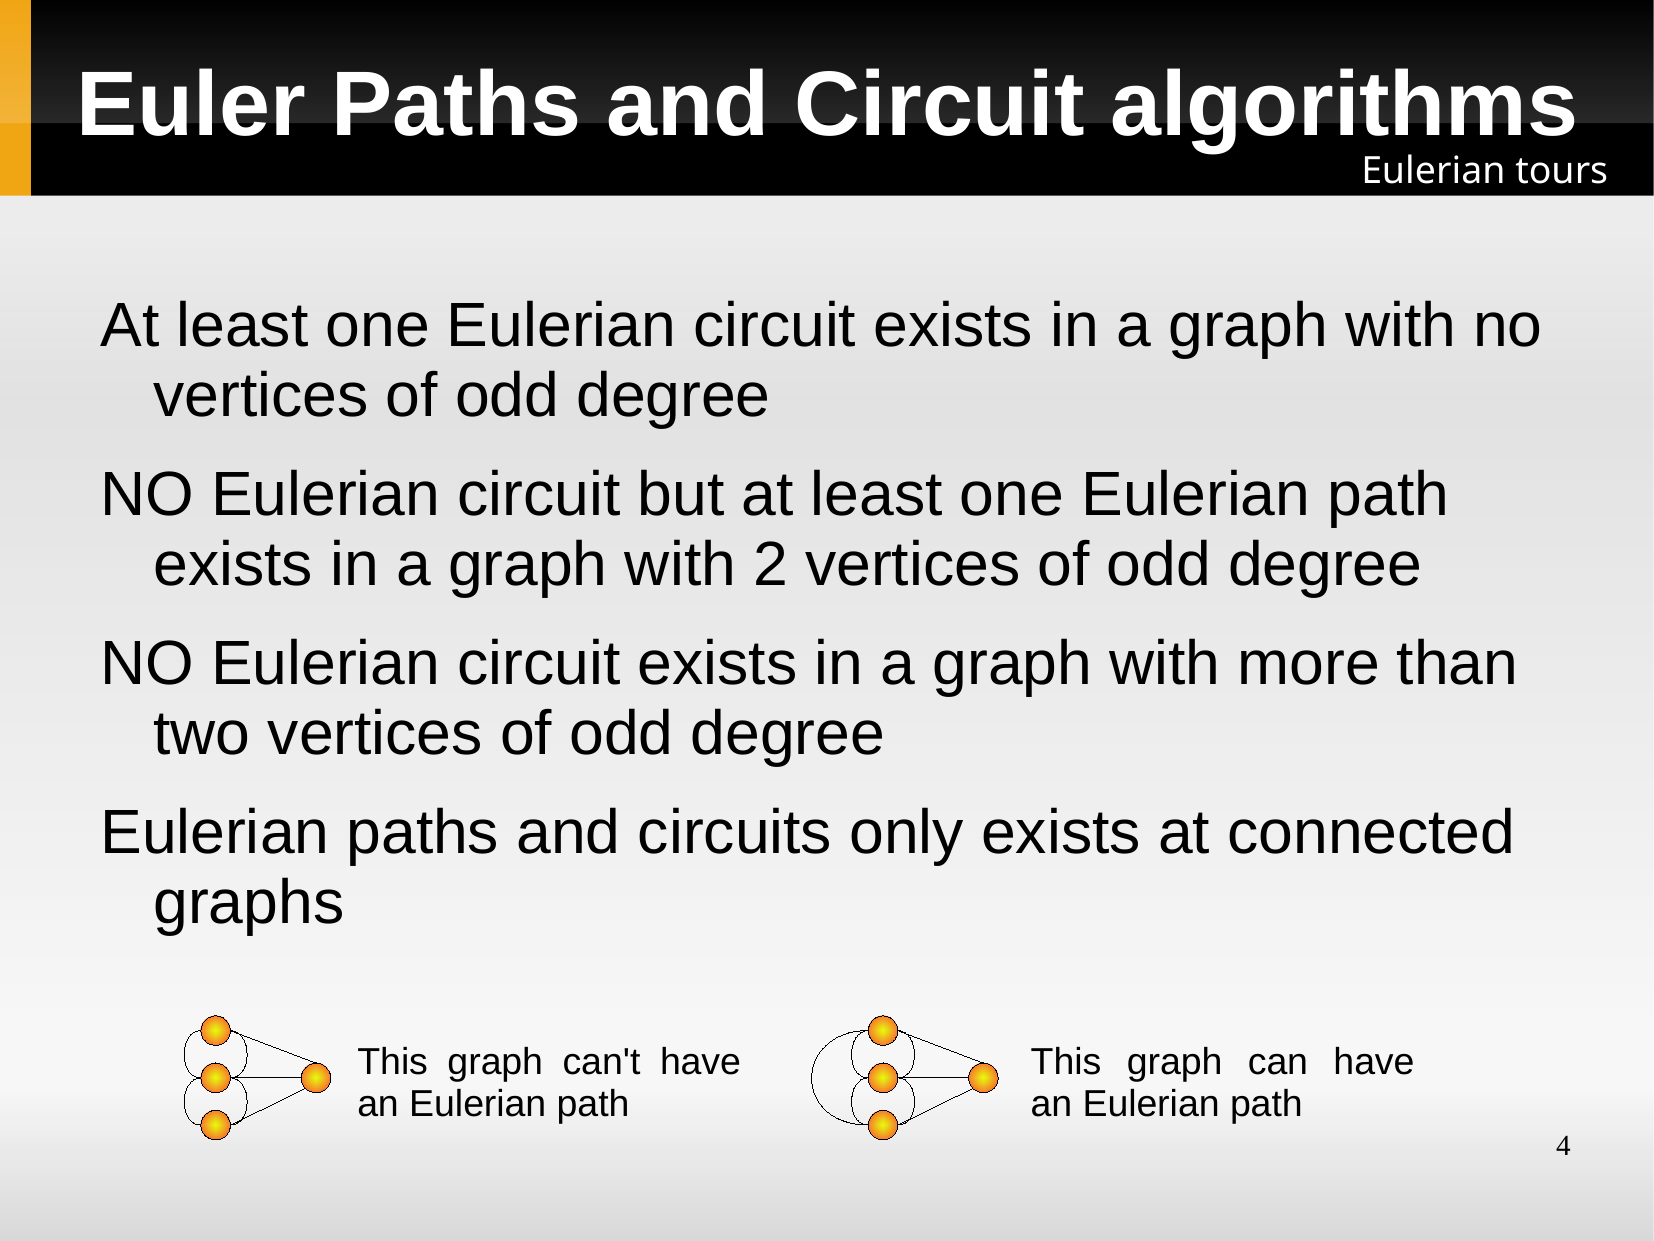

# Euler Paths and Circuit algorithms
At least one Eulerian circuit exists in a graph with no vertices of odd degree
NO Eulerian circuit but at least one Eulerian path exists in a graph with 2 vertices of odd degree
NO Eulerian circuit exists in a graph with more than two vertices of odd degree
Eulerian paths and circuits only exists at connected graphs
This graph can't have an Eulerian path
This graph can have an Eulerian path
4